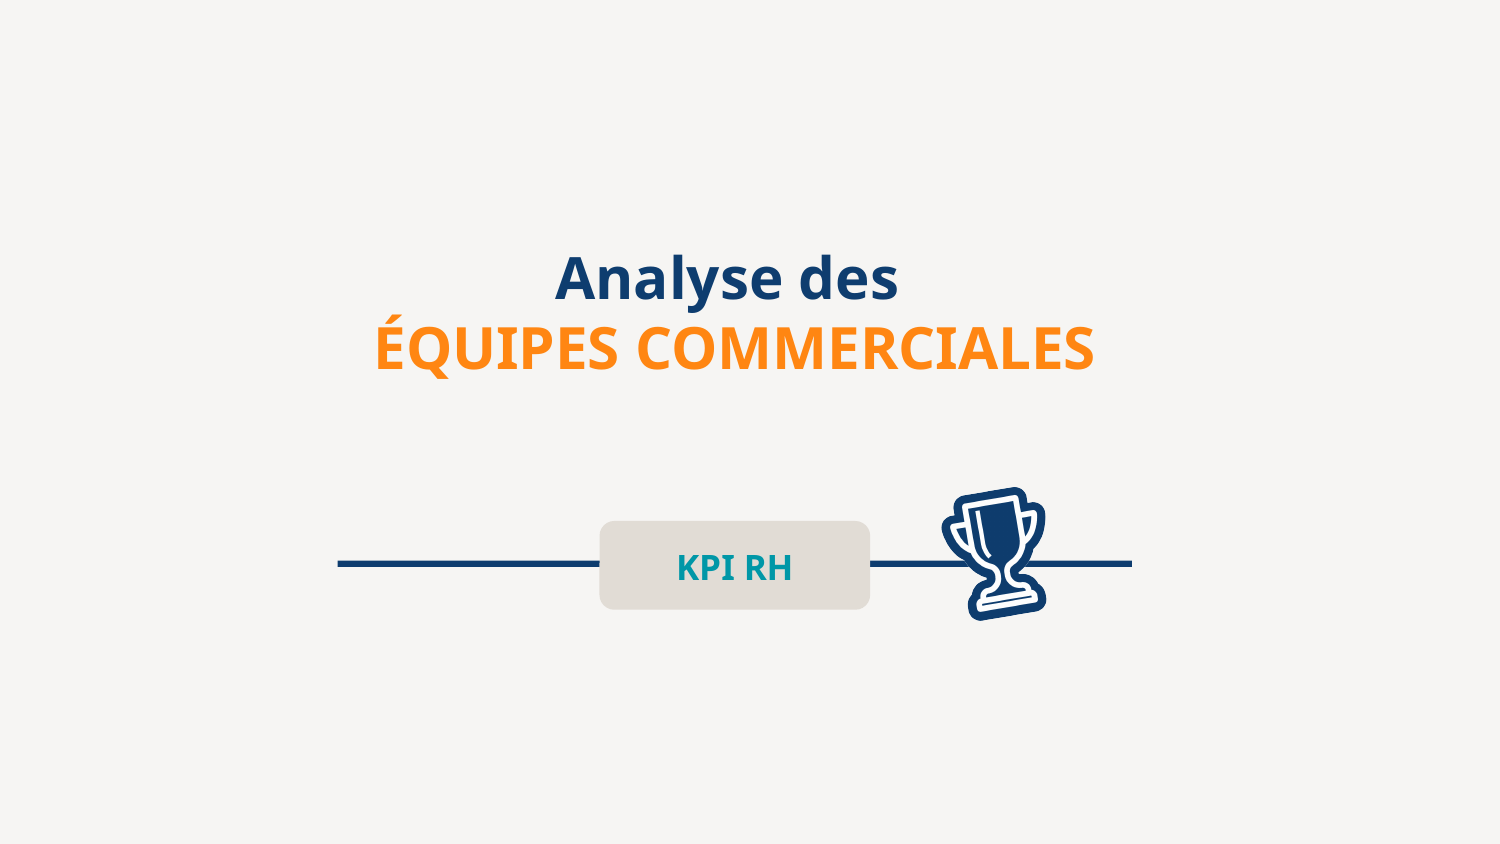

# Analyse des ÉQUIPES COMMERCIALES
KPI RH